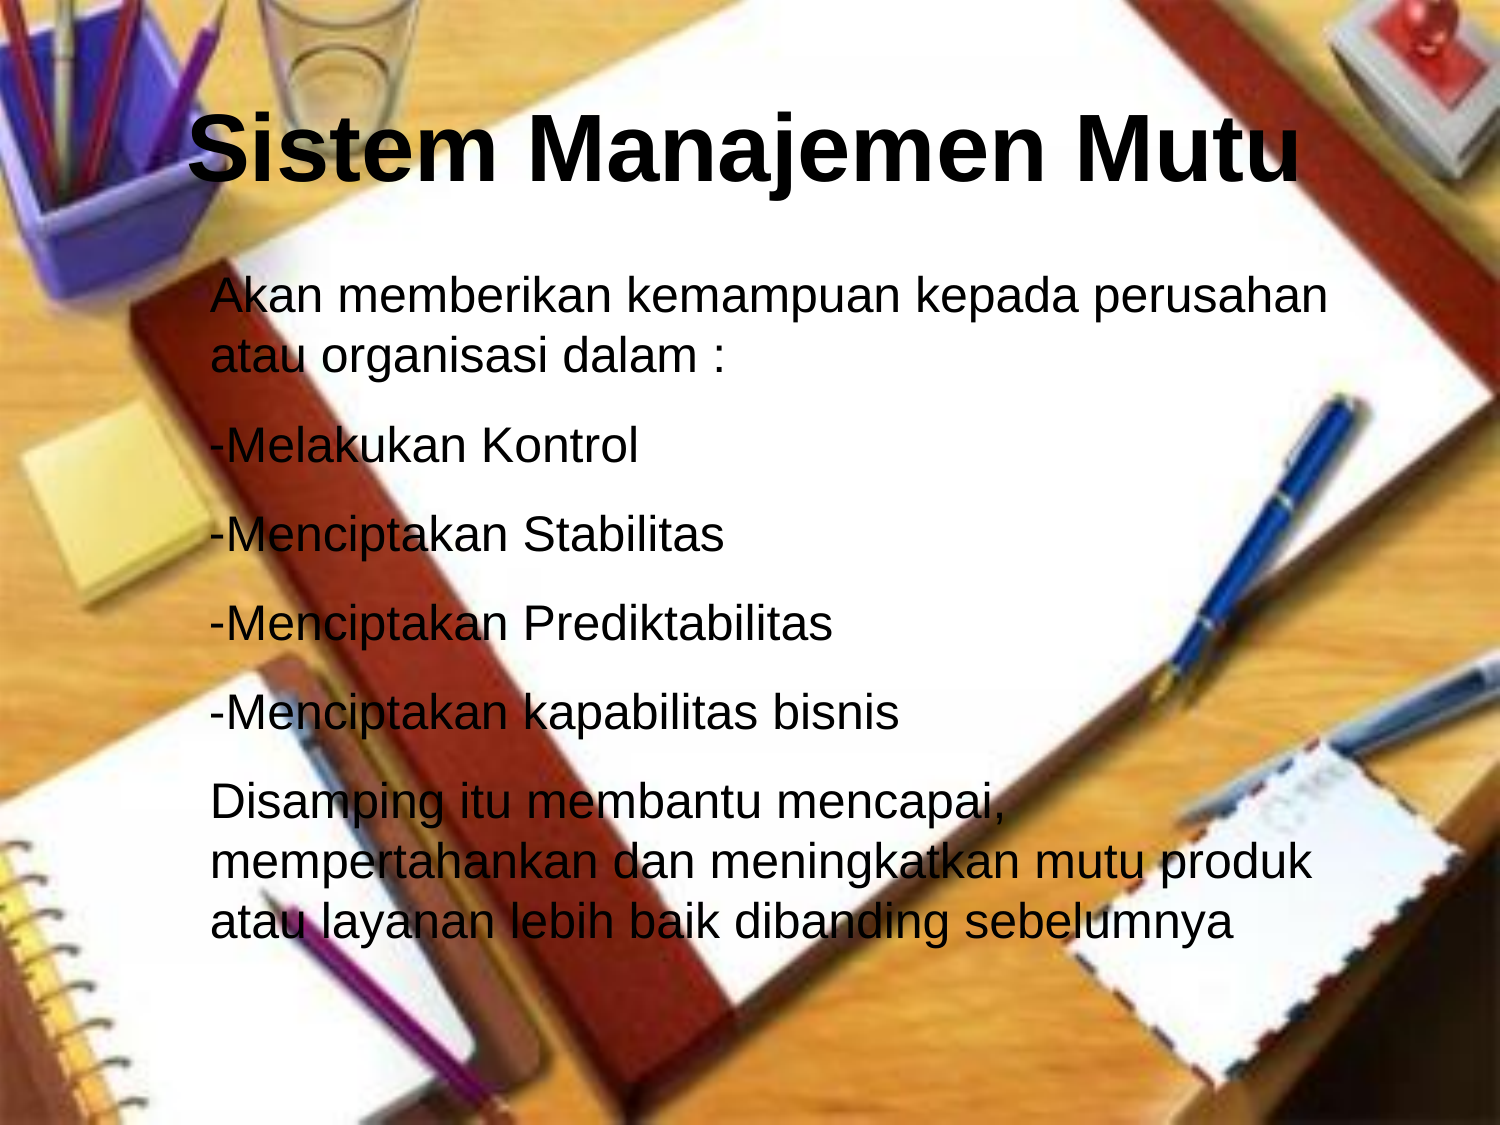

Sistem Manajemen Mutu
Akan memberikan kemampuan kepada perusahan atau organisasi dalam :
Melakukan Kontrol
Menciptakan Stabilitas
Menciptakan Prediktabilitas
Menciptakan kapabilitas bisnis
Disamping itu membantu mencapai, mempertahankan dan meningkatkan mutu produk atau layanan lebih baik dibanding sebelumnya